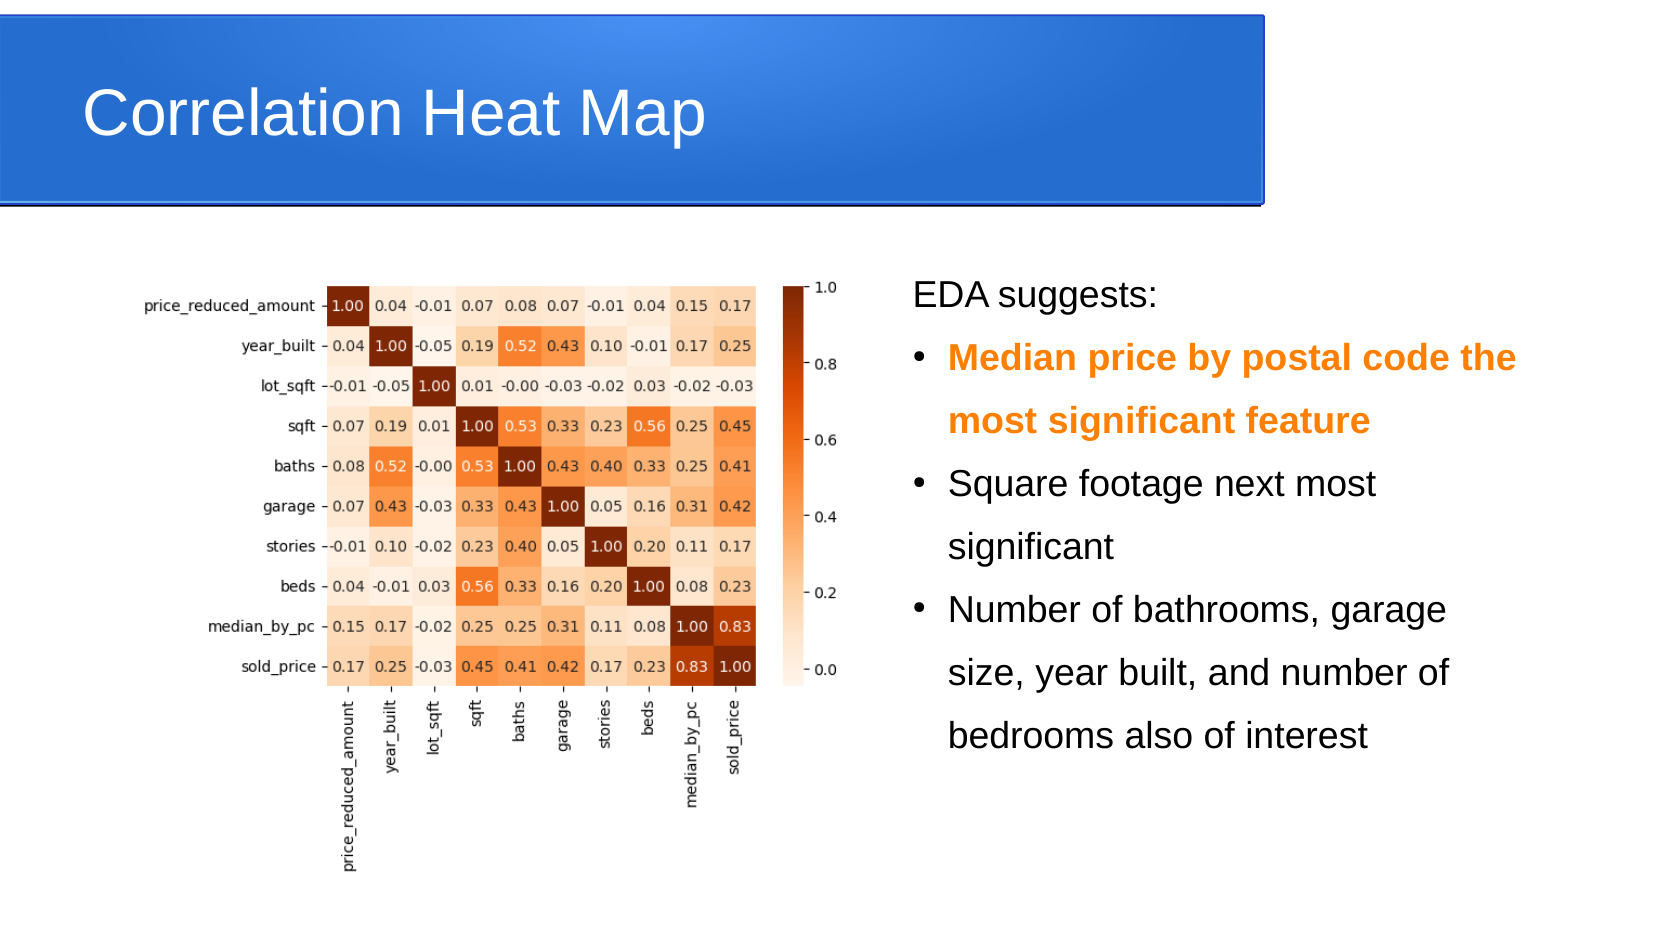

# Correlation Heat Map
EDA suggests:
Median price by postal code the most significant feature
Square footage next most significant
Number of bathrooms, garage size, year built, and number of bedrooms also of interest